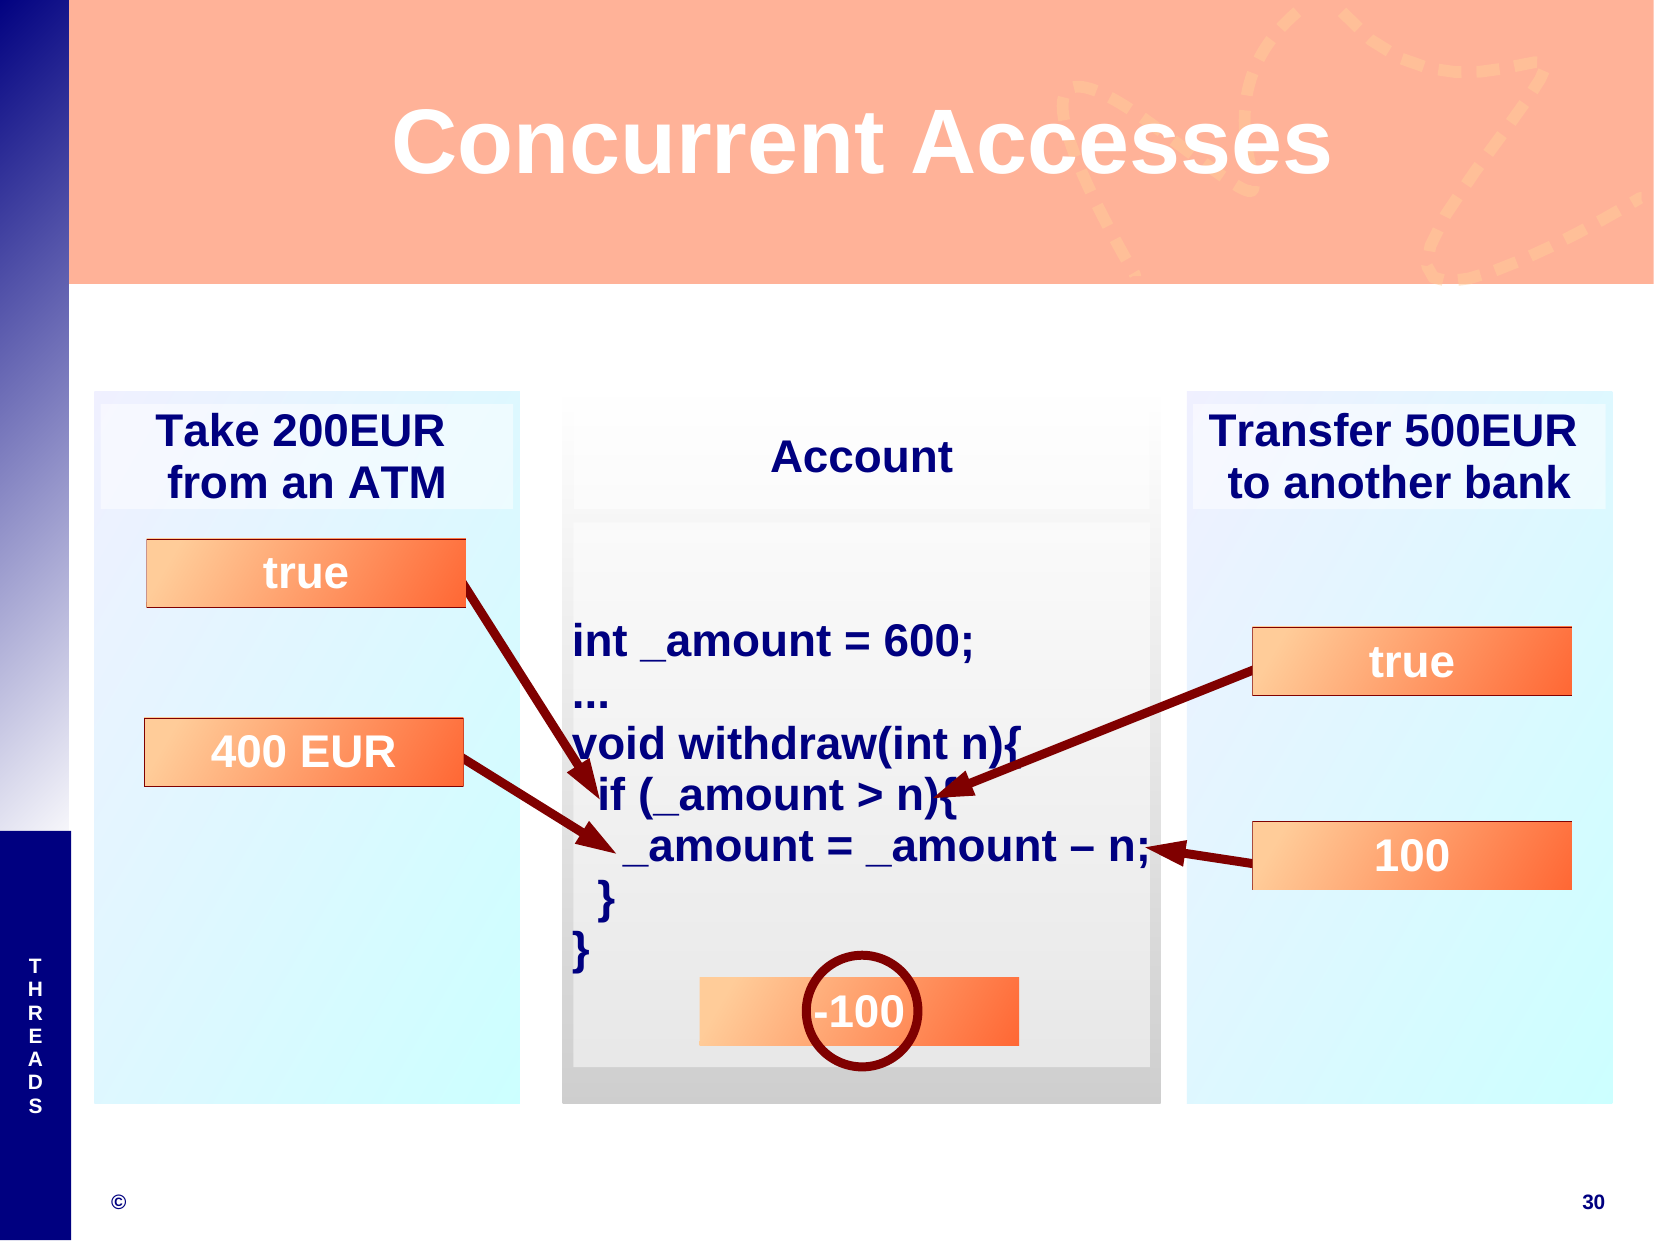

# Concurrent Accesses
Take 200EUR
from an ATM
Transfer 500EUR
to another bank
Account
int _amount = 600;
...
void withdraw(int n){
 if (_amount > n){
 _amount = _amount – n;
 }
}
true
true
400 EUR
100
T
H
R
E
A
D
S
-100